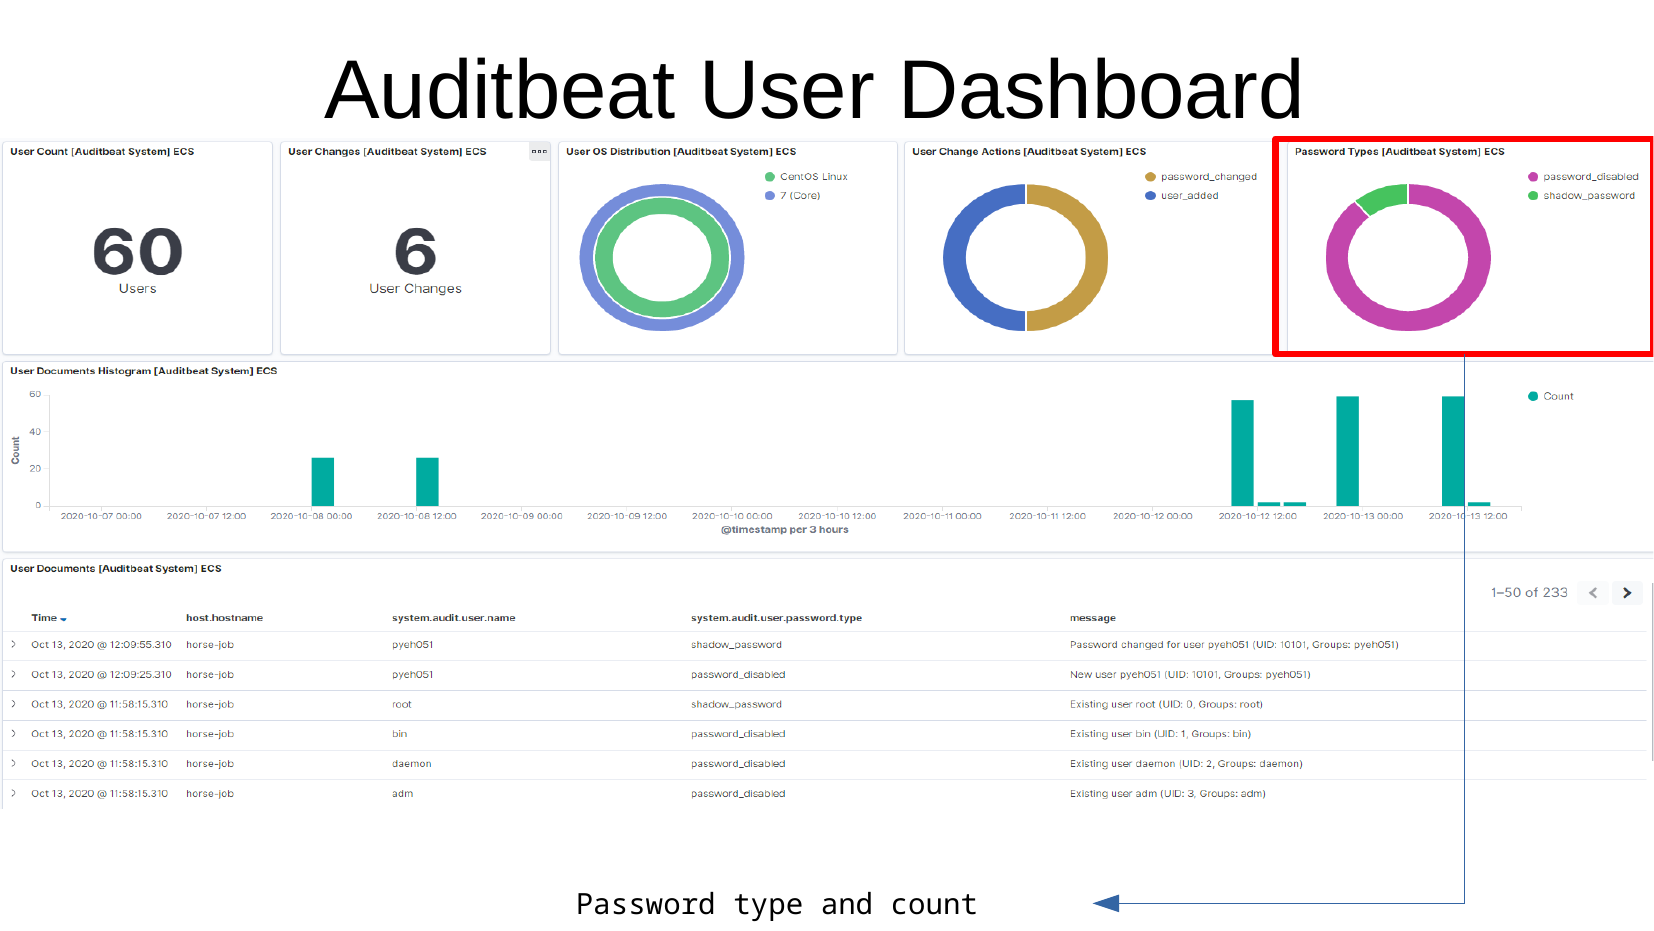

Auditbeat User Dashboard
Password type and count